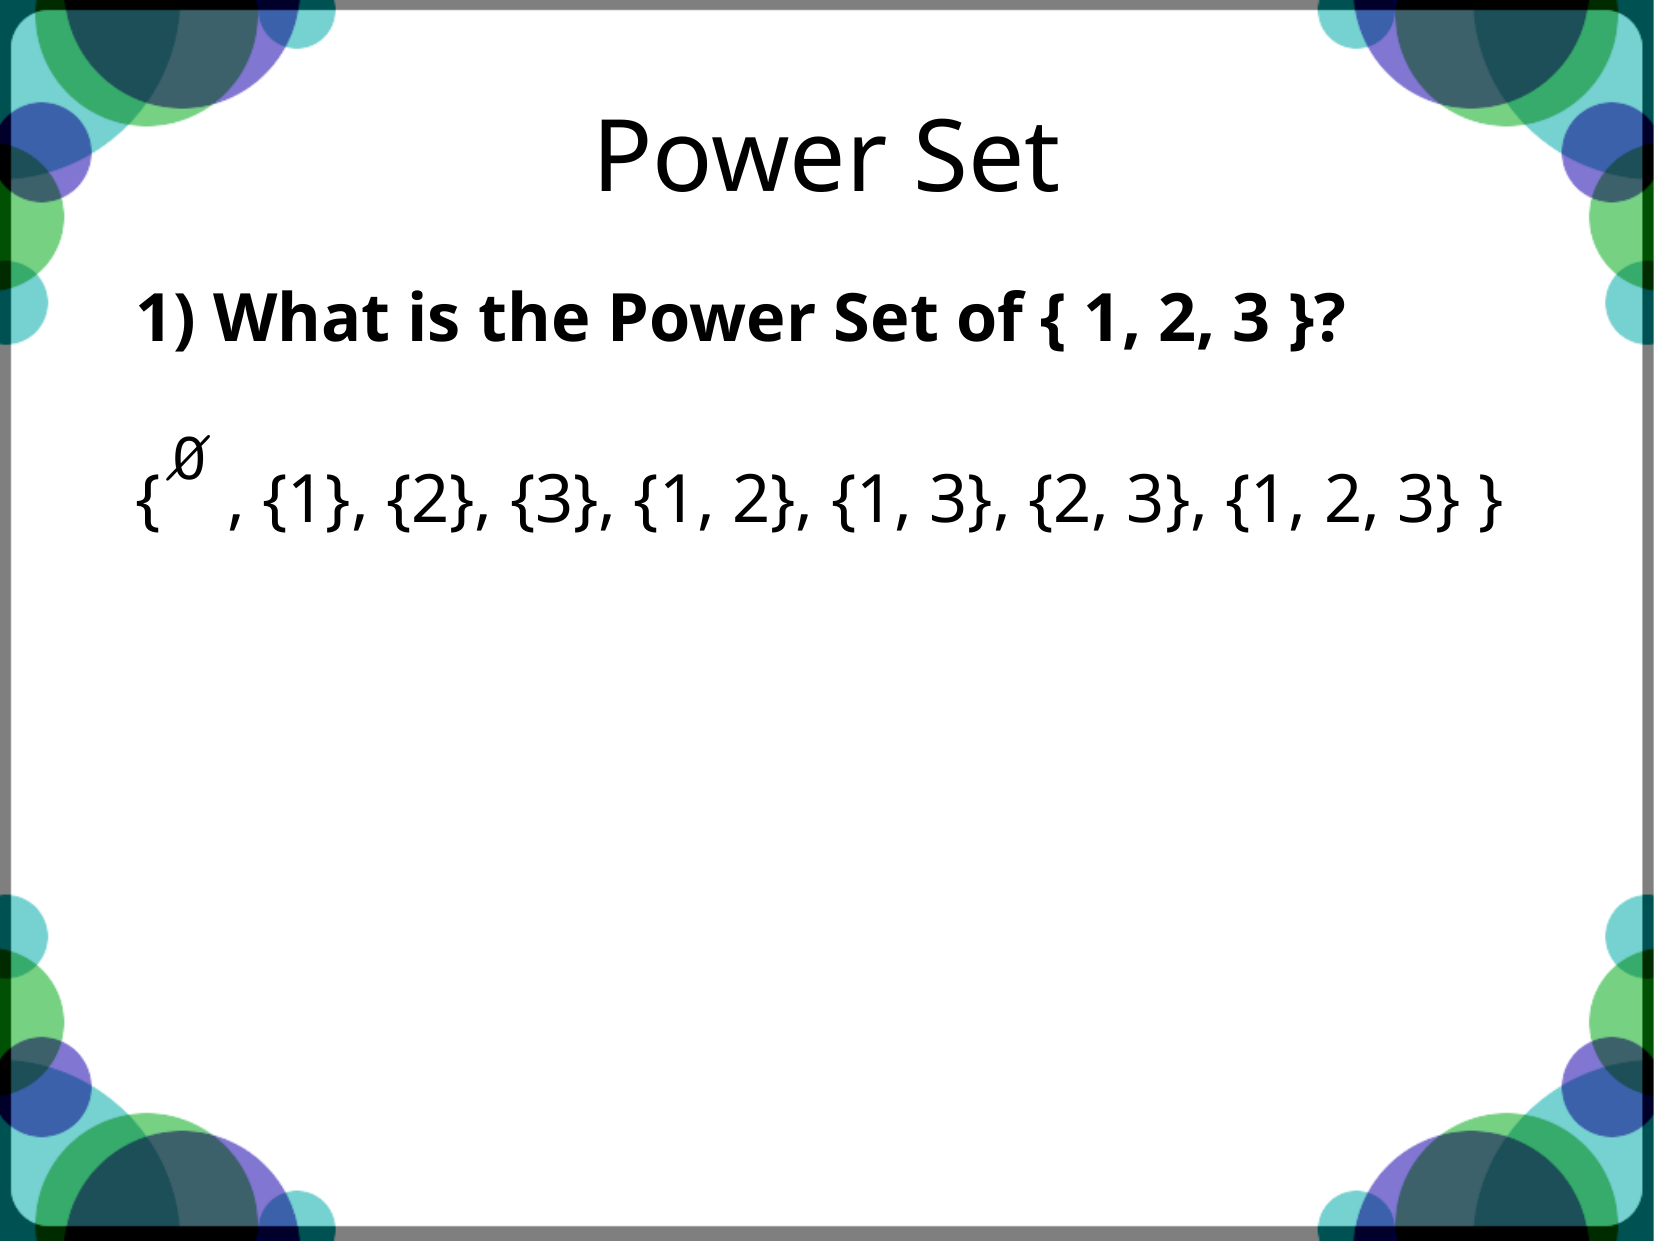

# Power Set
1) What is the Power Set of { 1, 2, 3 }?
{	 , {1}, {2}, {3}, {1, 2}, {1, 3}, {2, 3}, {1, 2, 3} }